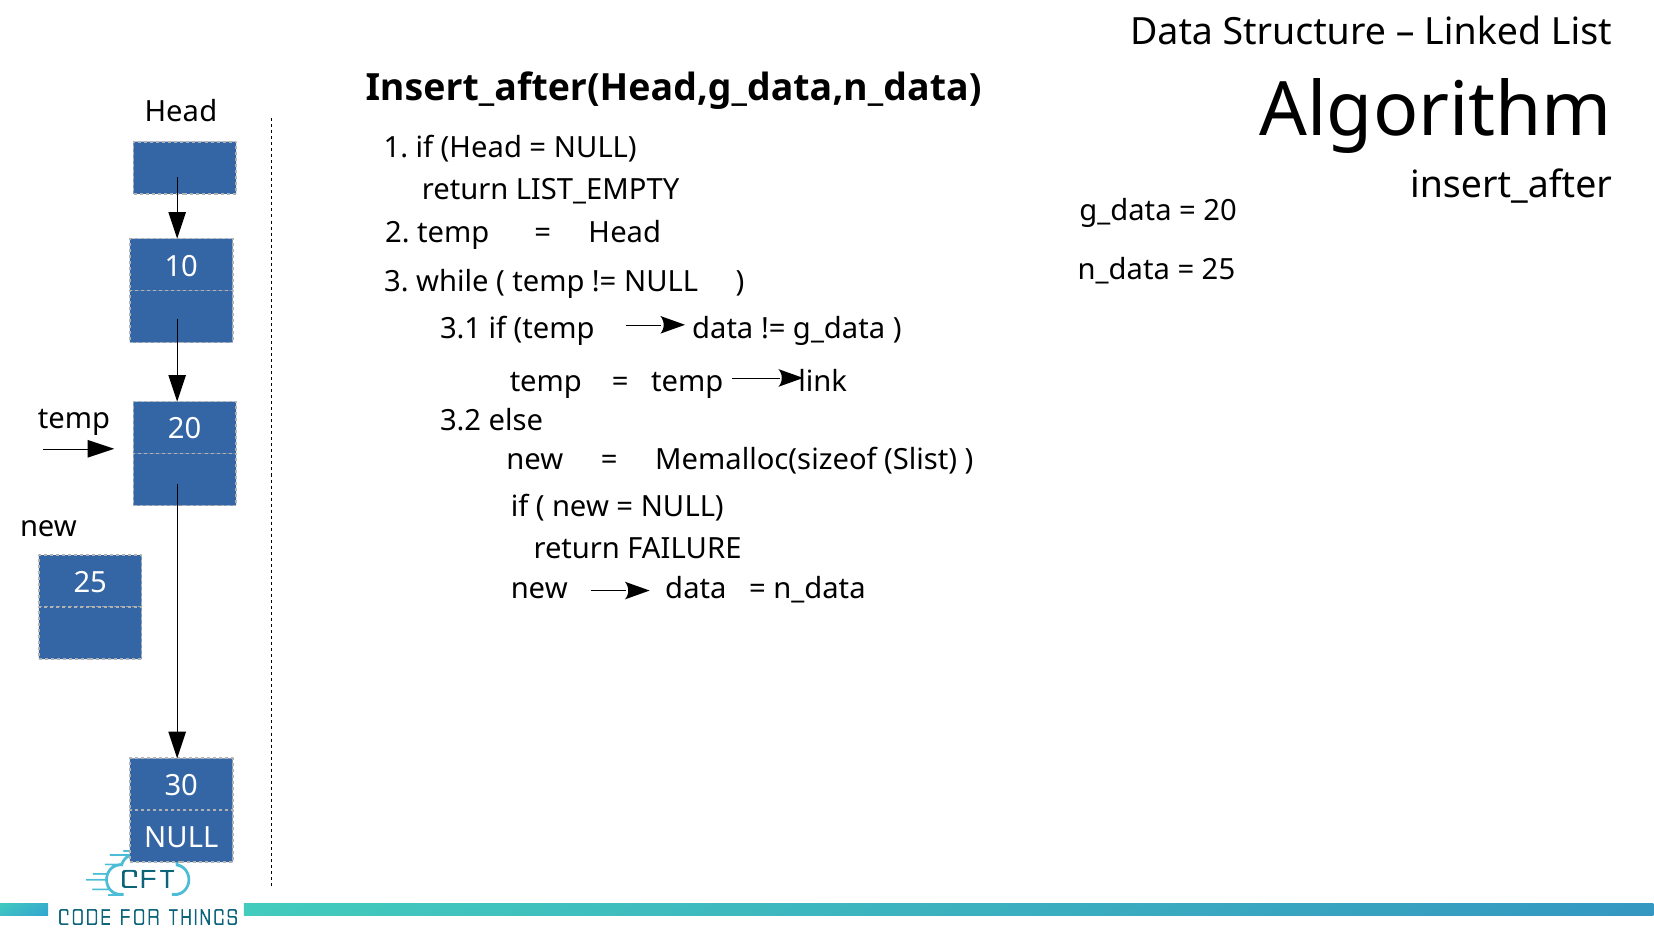

# Data Structure – Linked List Algorithm insert_after
Insert_after(Head,g_data,n_data)
Head
 1. if (Head = NULL)
return LIST_EMPTY
g_data = 20
2. temp = Head
10
n_data = 25
 3. while ( temp != NULL )
3.1 if (temp data != g_data )
 temp = temp link
temp
3.2 else
20
 new = Memalloc(sizeof (Slist) )
if ( new = NULL)
new
return FAILURE
25
new data = n_data
30
NULL